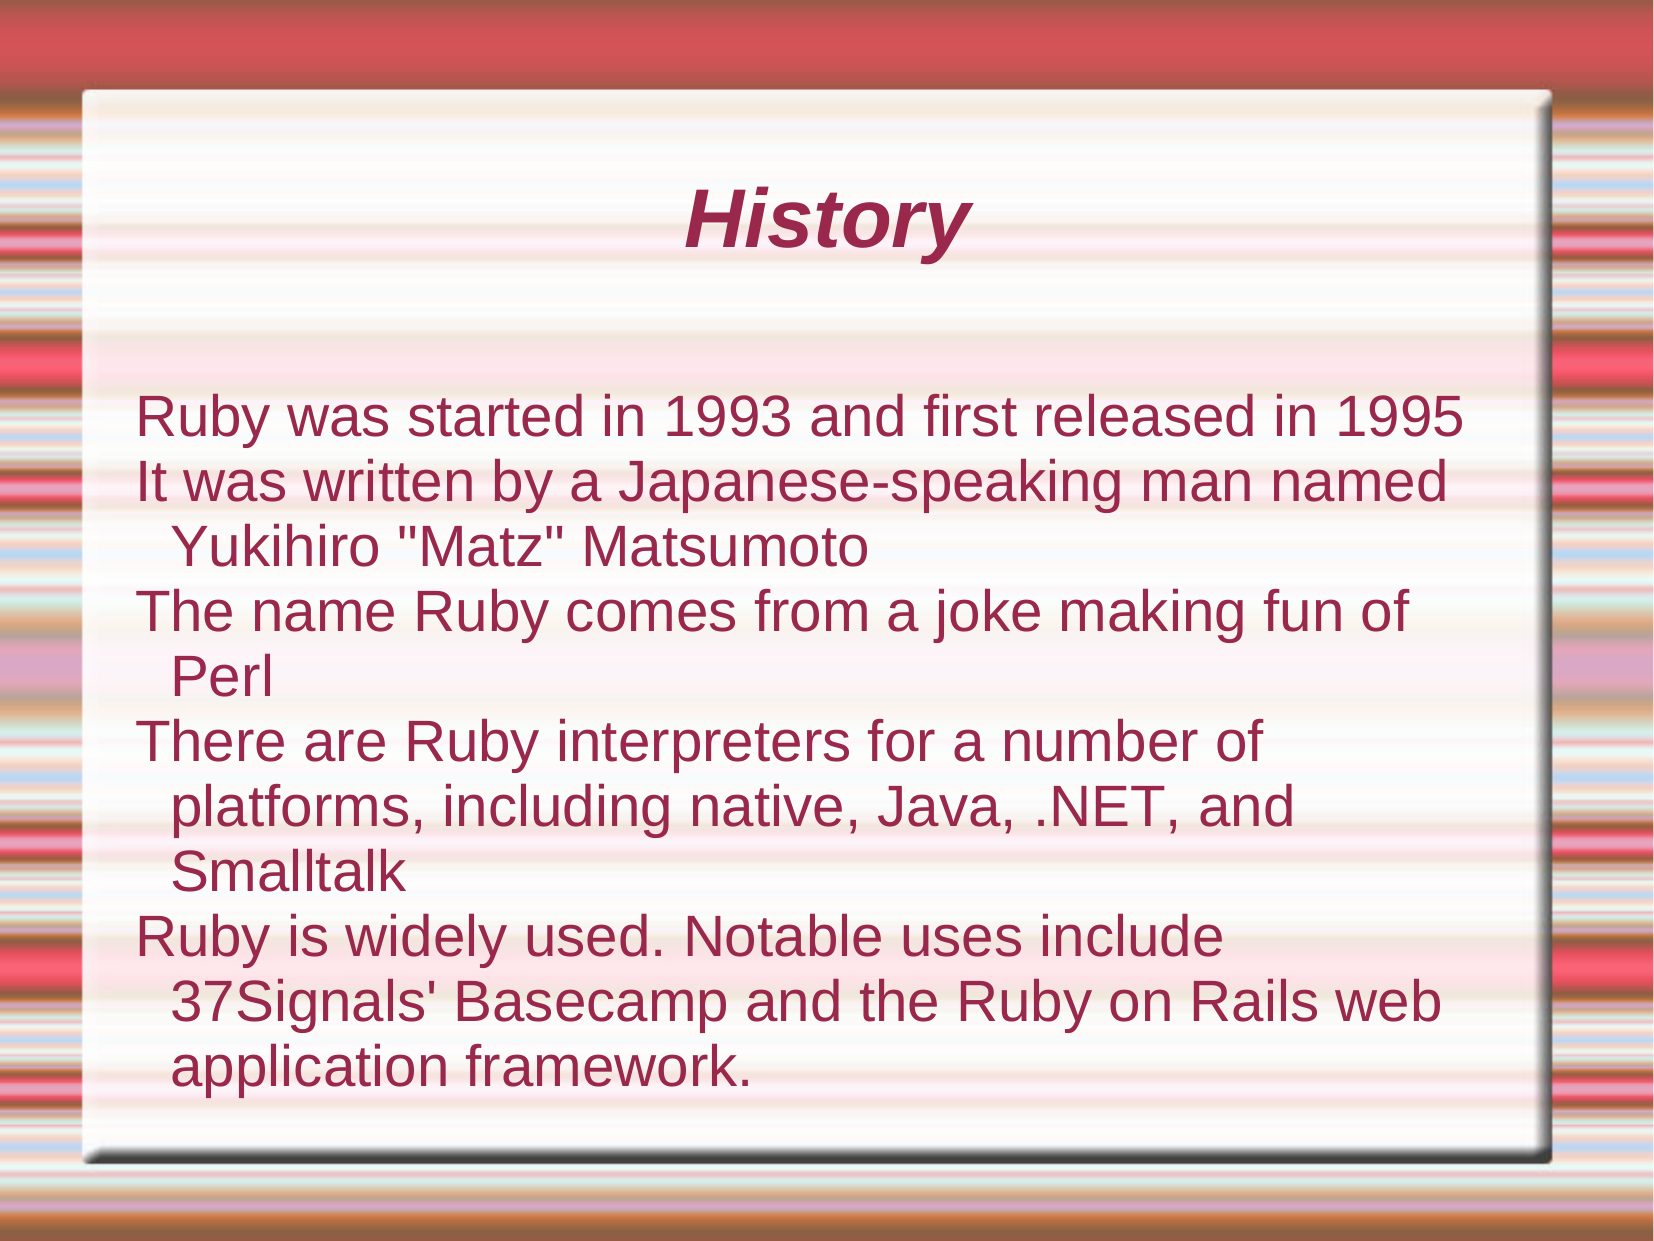

# History
Ruby was started in 1993 and first released in 1995
It was written by a Japanese-speaking man named Yukihiro "Matz" Matsumoto
The name Ruby comes from a joke making fun of Perl
There are Ruby interpreters for a number of platforms, including native, Java, .NET, and Smalltalk
Ruby is widely used. Notable uses include
37Signals' Basecamp and the Ruby on Rails web application framework.